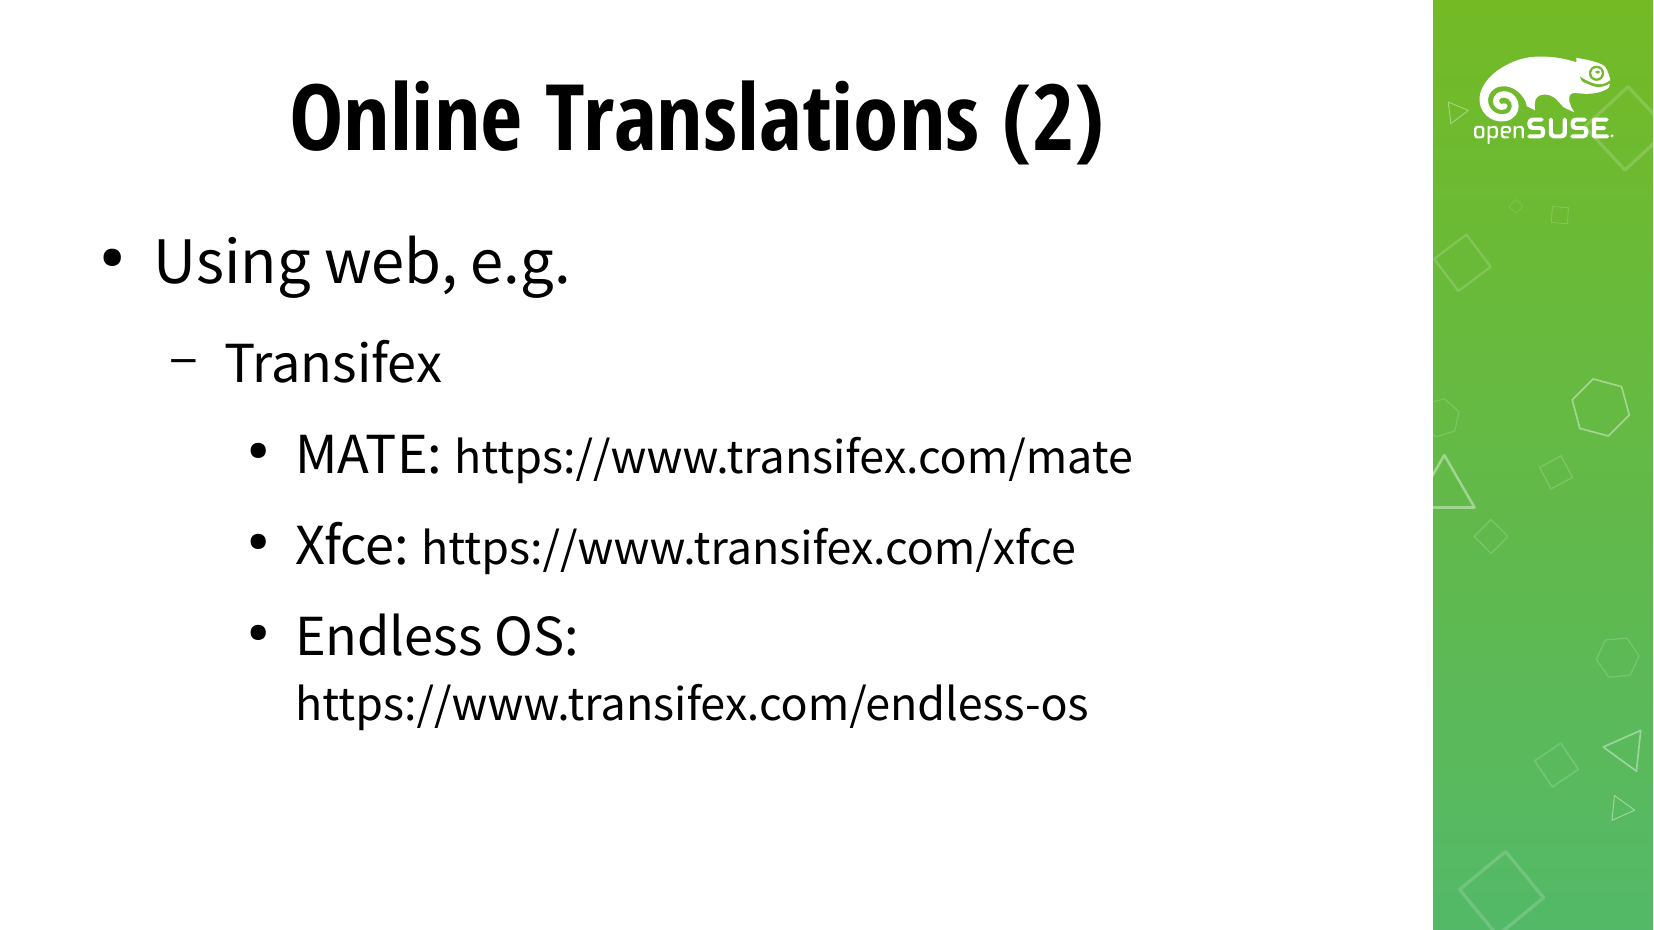

# Online Translations (2)
Using web, e.g.
Transifex
MATE: https://www.transifex.com/mate
Xfce: https://www.transifex.com/xfce
Endless OS: https://www.transifex.com/endless-os